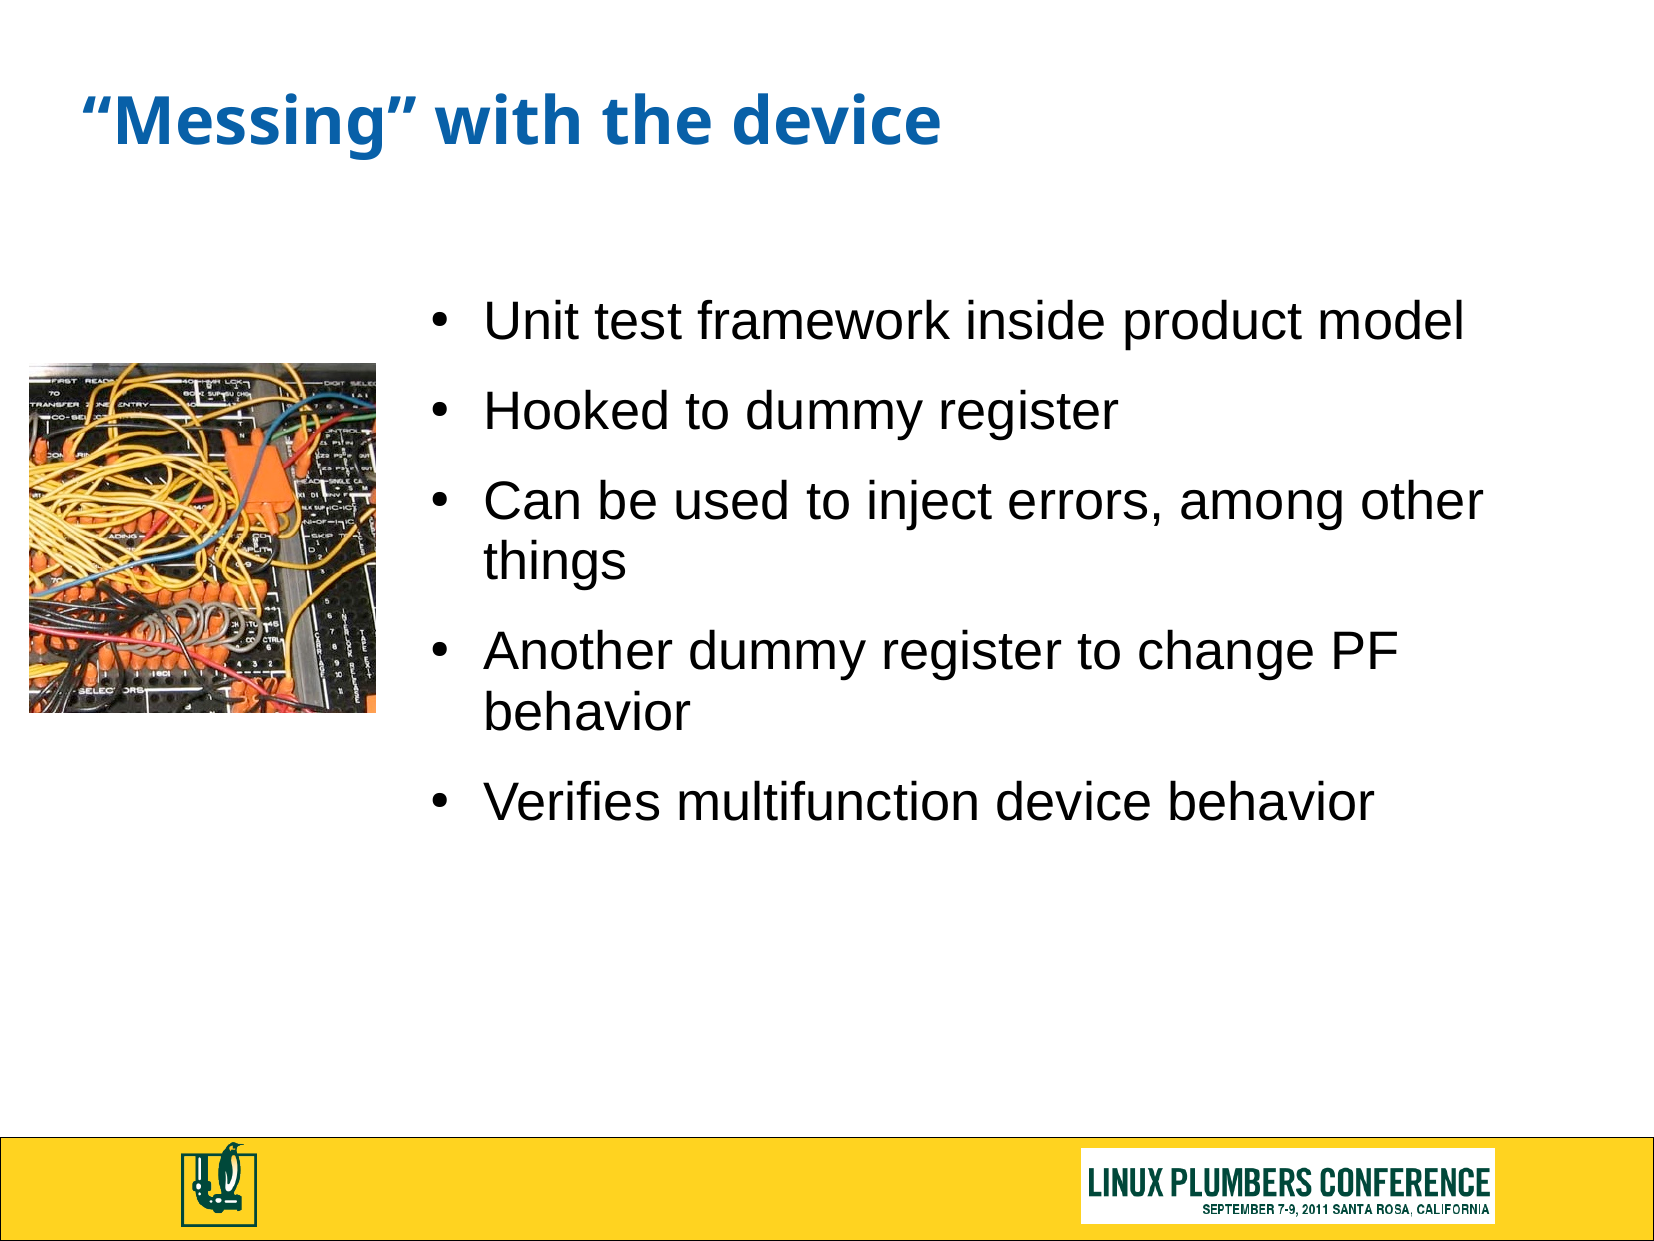

# “Messing” with the device
Unit test framework inside product model
Hooked to dummy register
Can be used to inject errors, among other things
Another dummy register to change PF behavior
Verifies multifunction device behavior
18